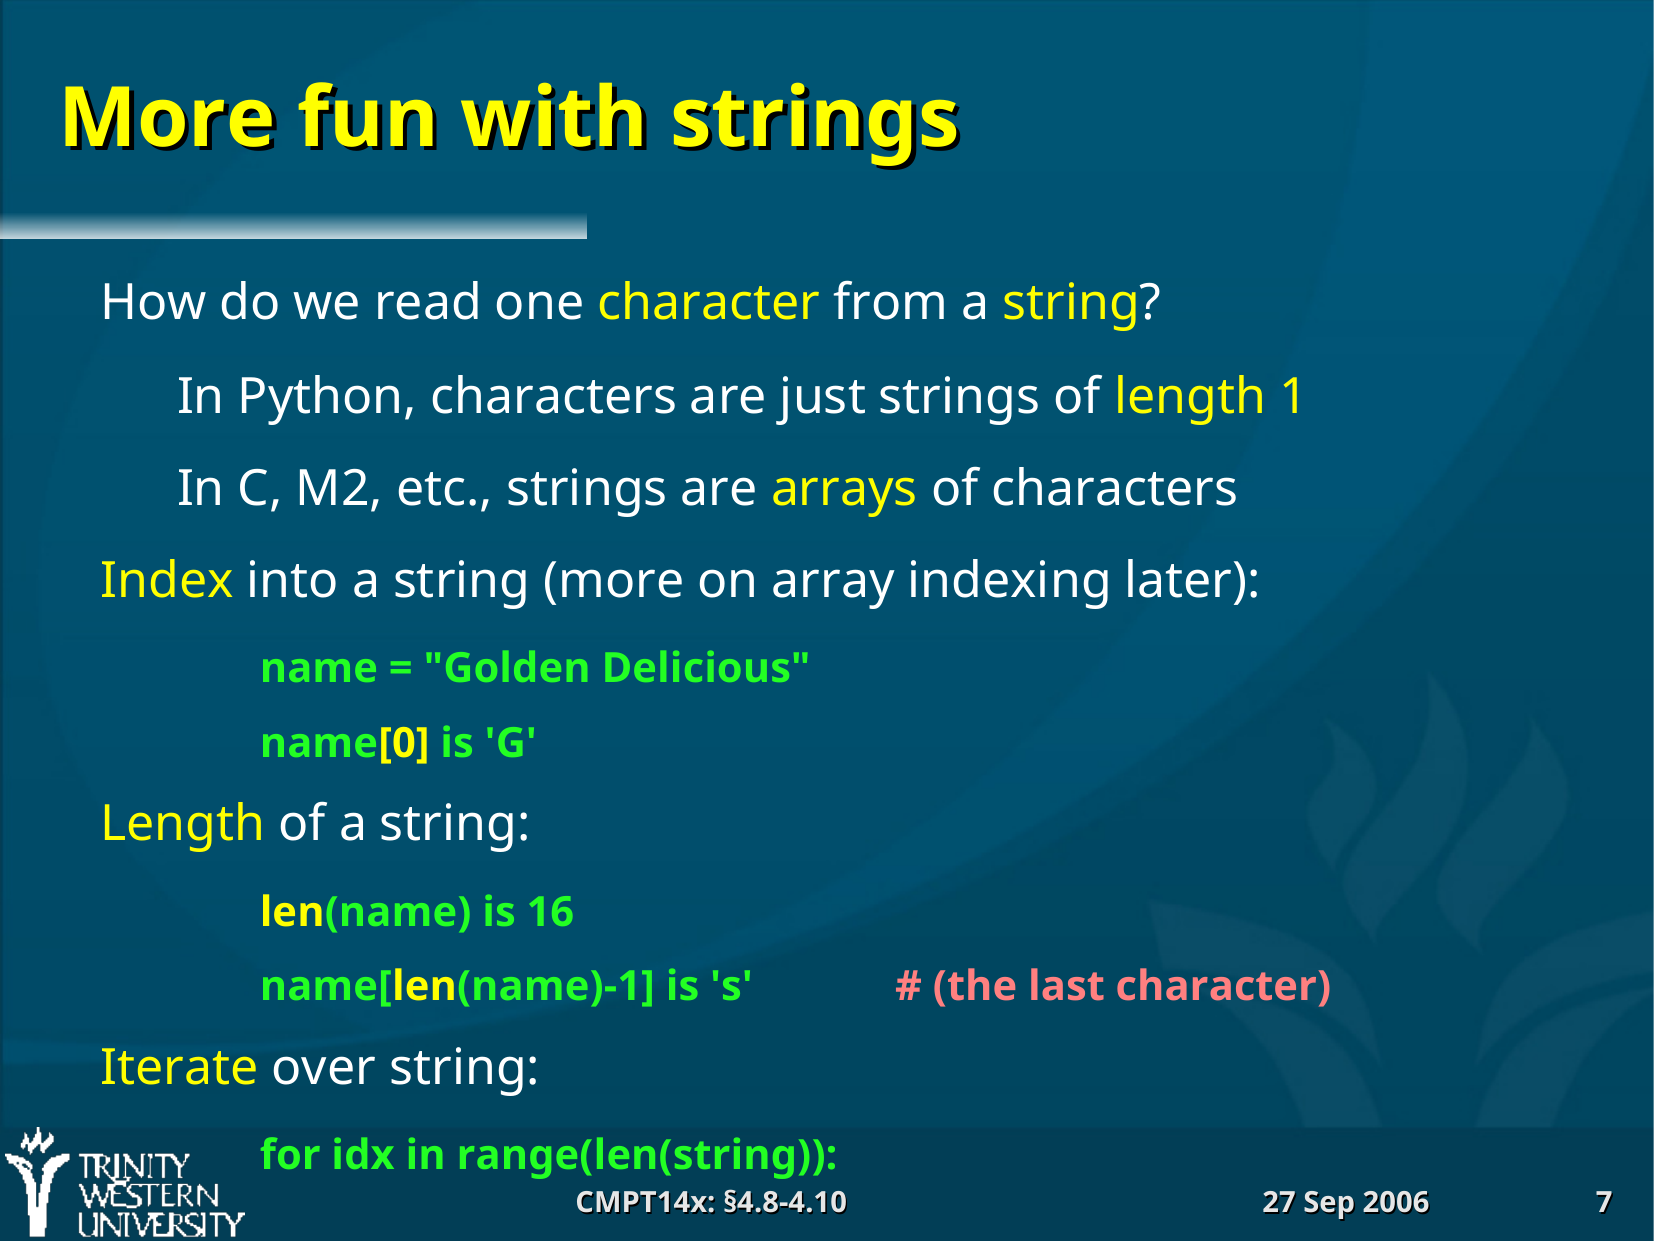

# More fun with strings
How do we read one character from a string?
In Python, characters are just strings of length 1
In C, M2, etc., strings are arrays of characters
Index into a string (more on array indexing later):
name = "Golden Delicious"
name[0] is 'G'
Length of a string:
len(name) is 16
name[len(name)-1] is 's'		# (the last character)
Iterate over string:
for idx in range(len(string)):
CMPT14x: §4.8-4.10
27 Sep 2006
7